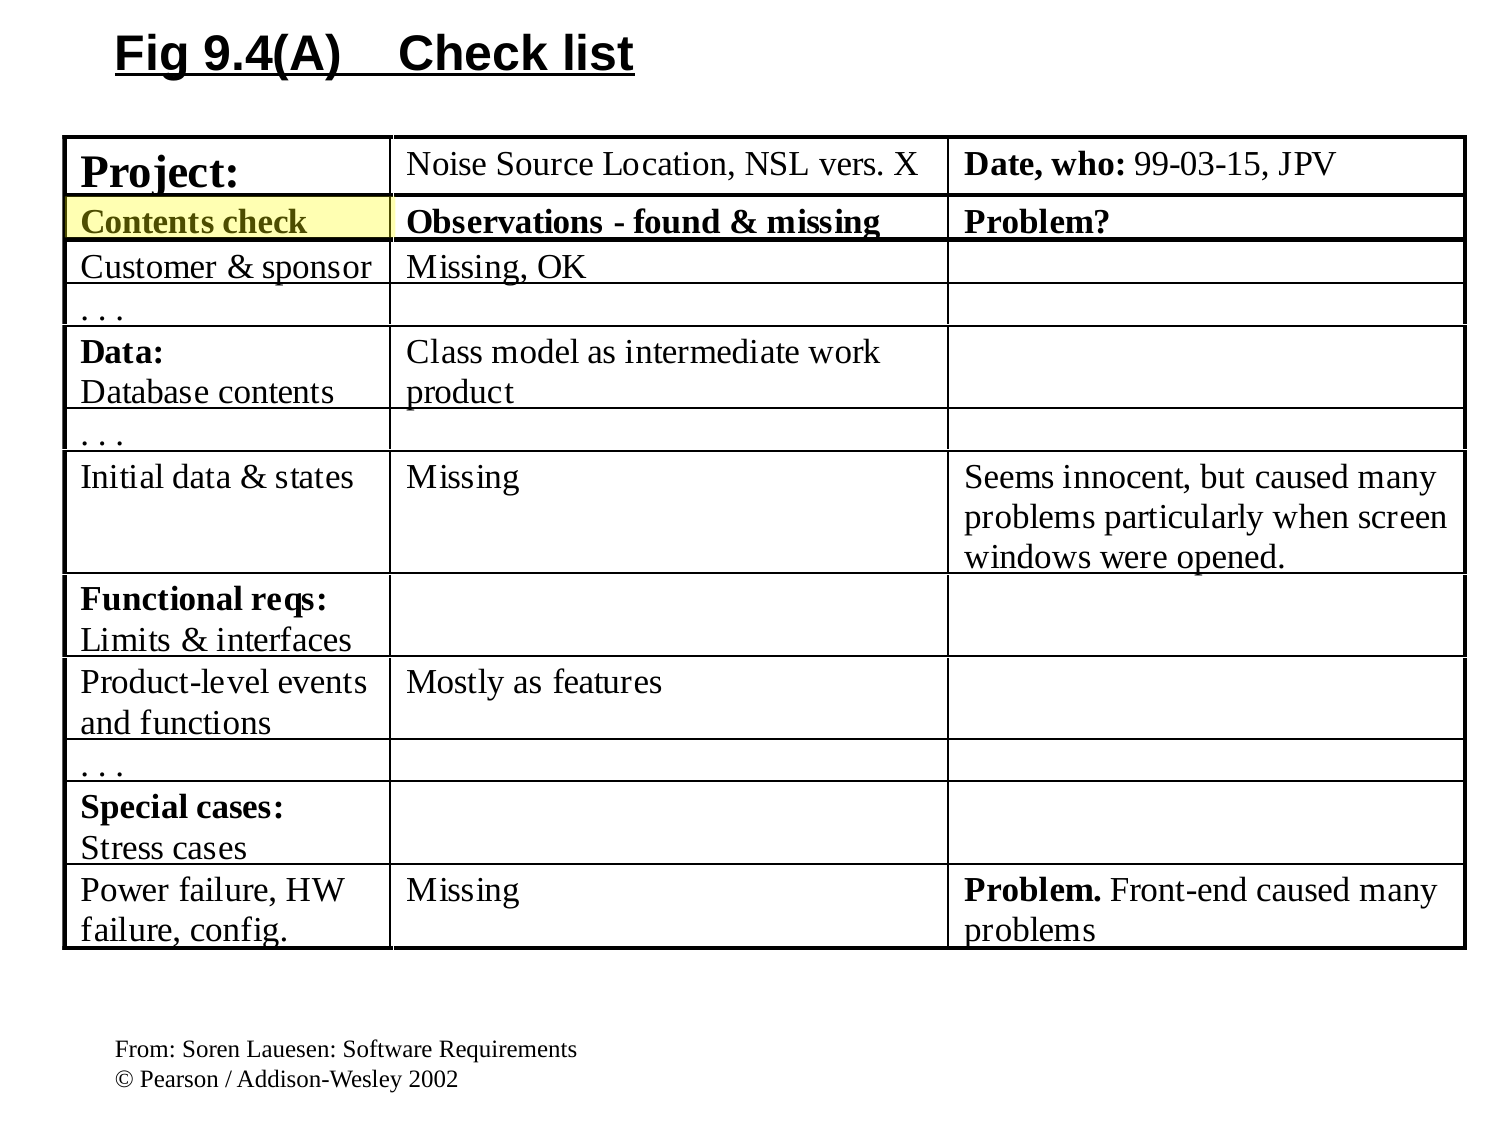

Fig 9.4(A) Check list
From: Soren Lauesen: Software Requirements
© Pearson / Addison-Wesley 2002